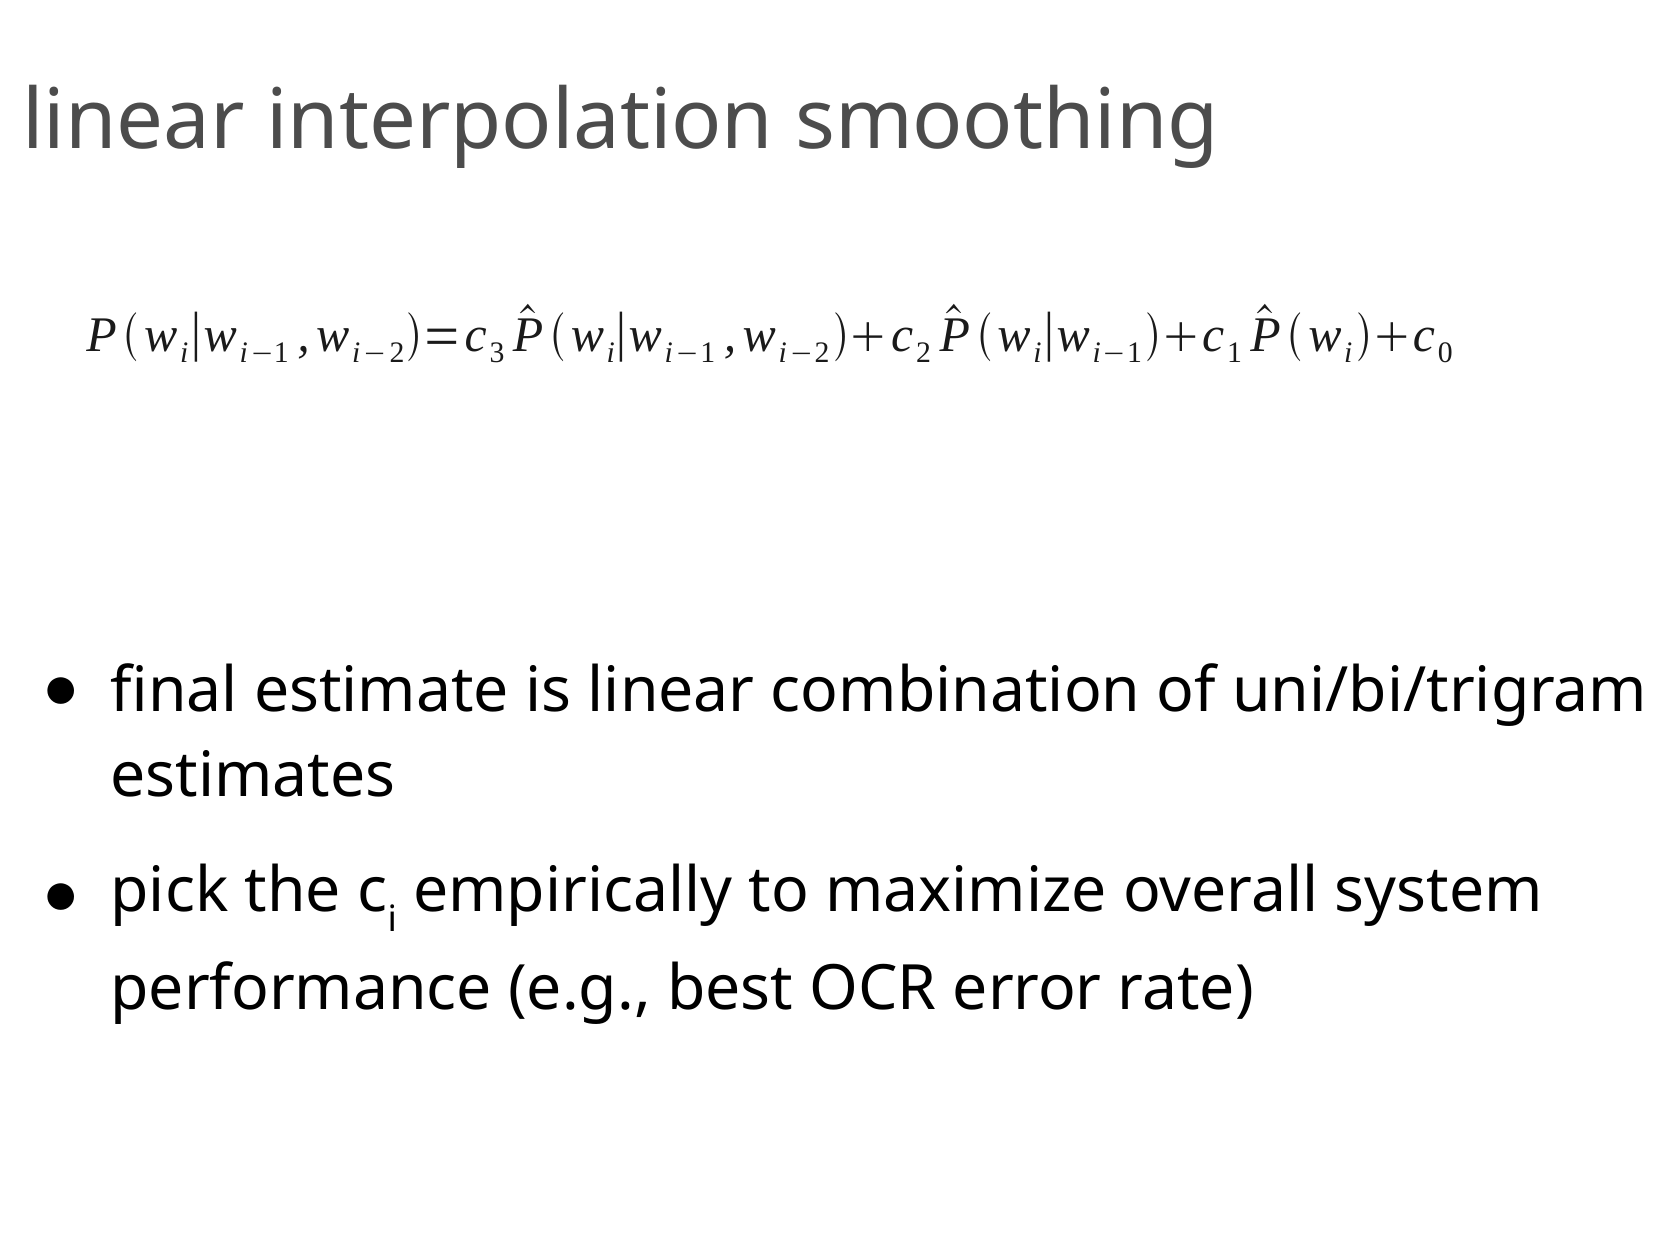

# linear interpolation smoothing
final estimate is linear combination of uni/bi/trigram estimates
pick the ci empirically to maximize overall system performance (e.g., best OCR error rate)